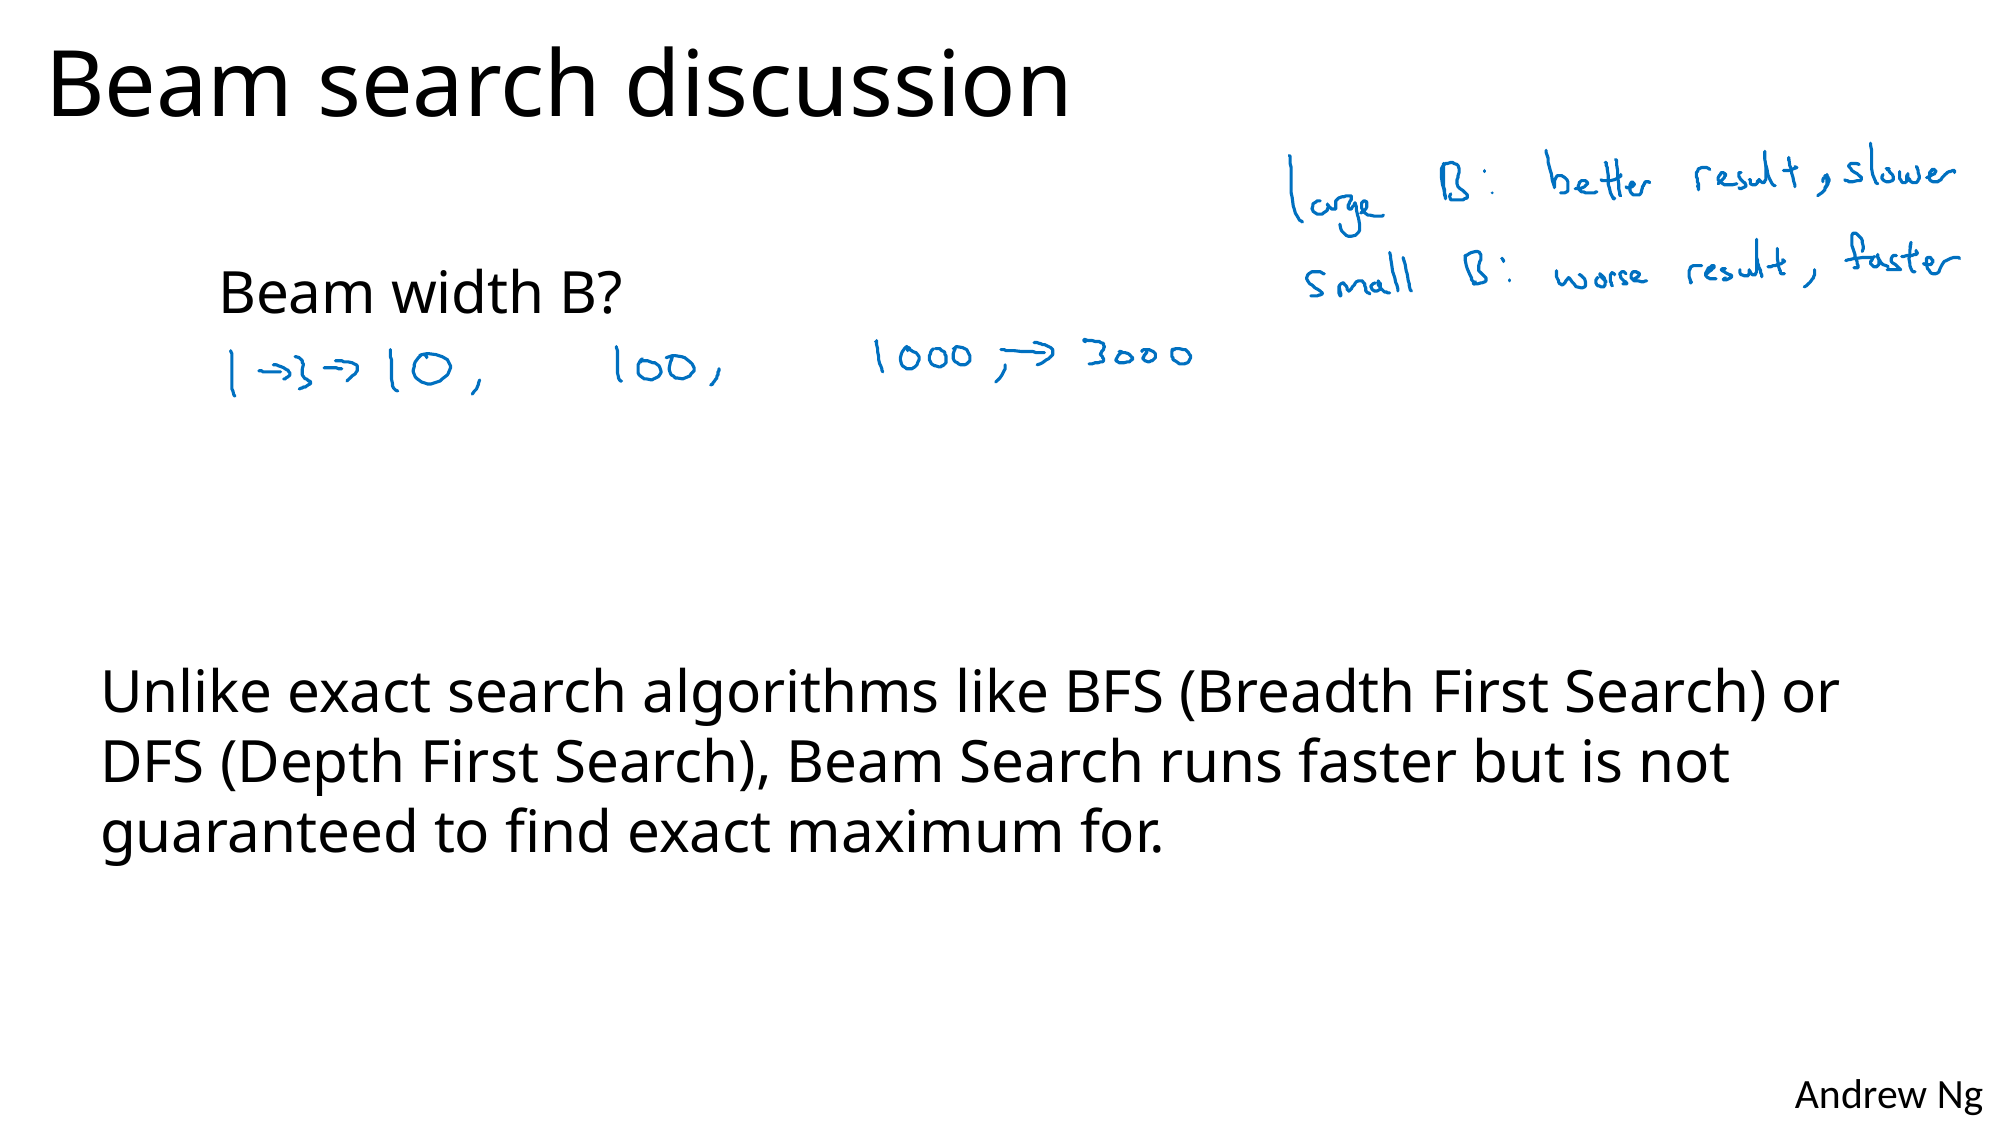

# Beam search discussion
Beam width B?
Unlike exact search algorithms like BFS (Breadth First Search) or DFS (Depth First Search), Beam Search runs faster but is not guaranteed to find exact maximum for.